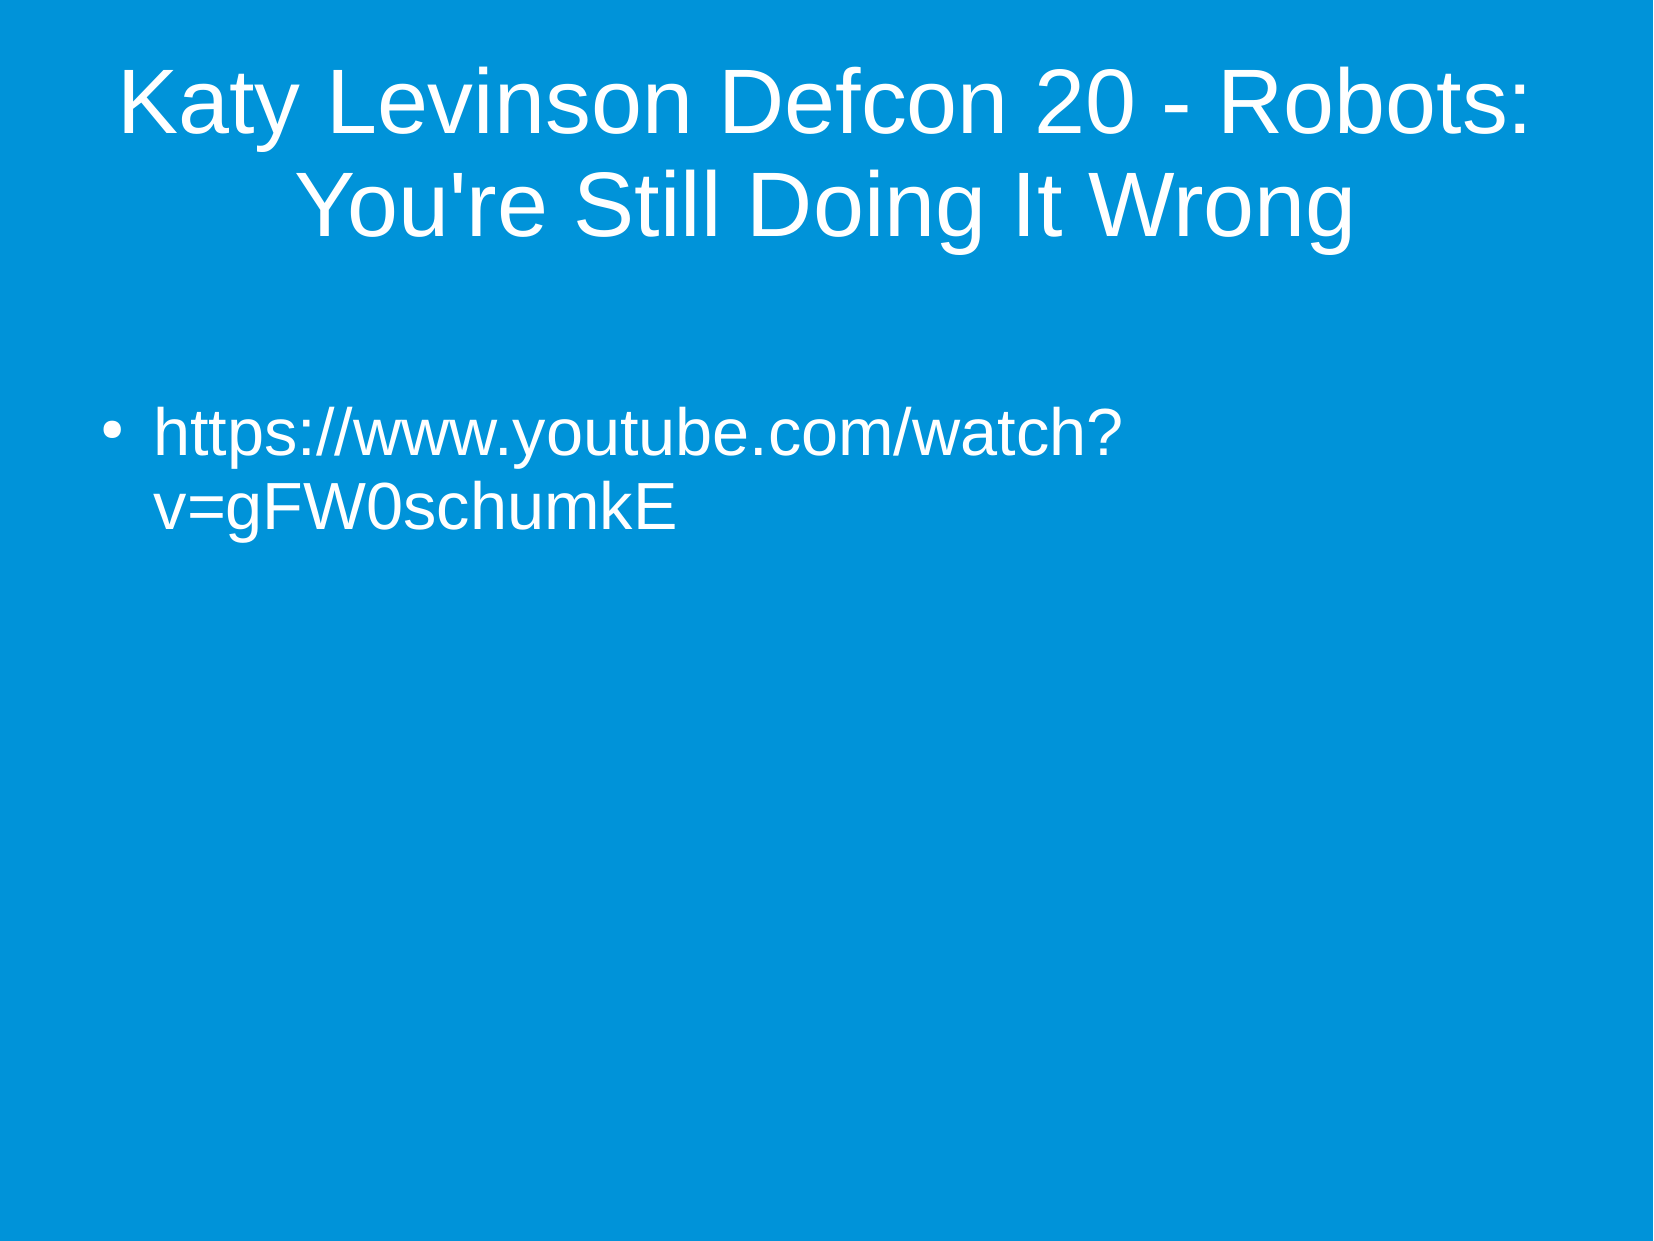

# Katy Levinson Defcon 20 - Robots: You're Still Doing It Wrong
https://www.youtube.com/watch?v=gFW0schumkE